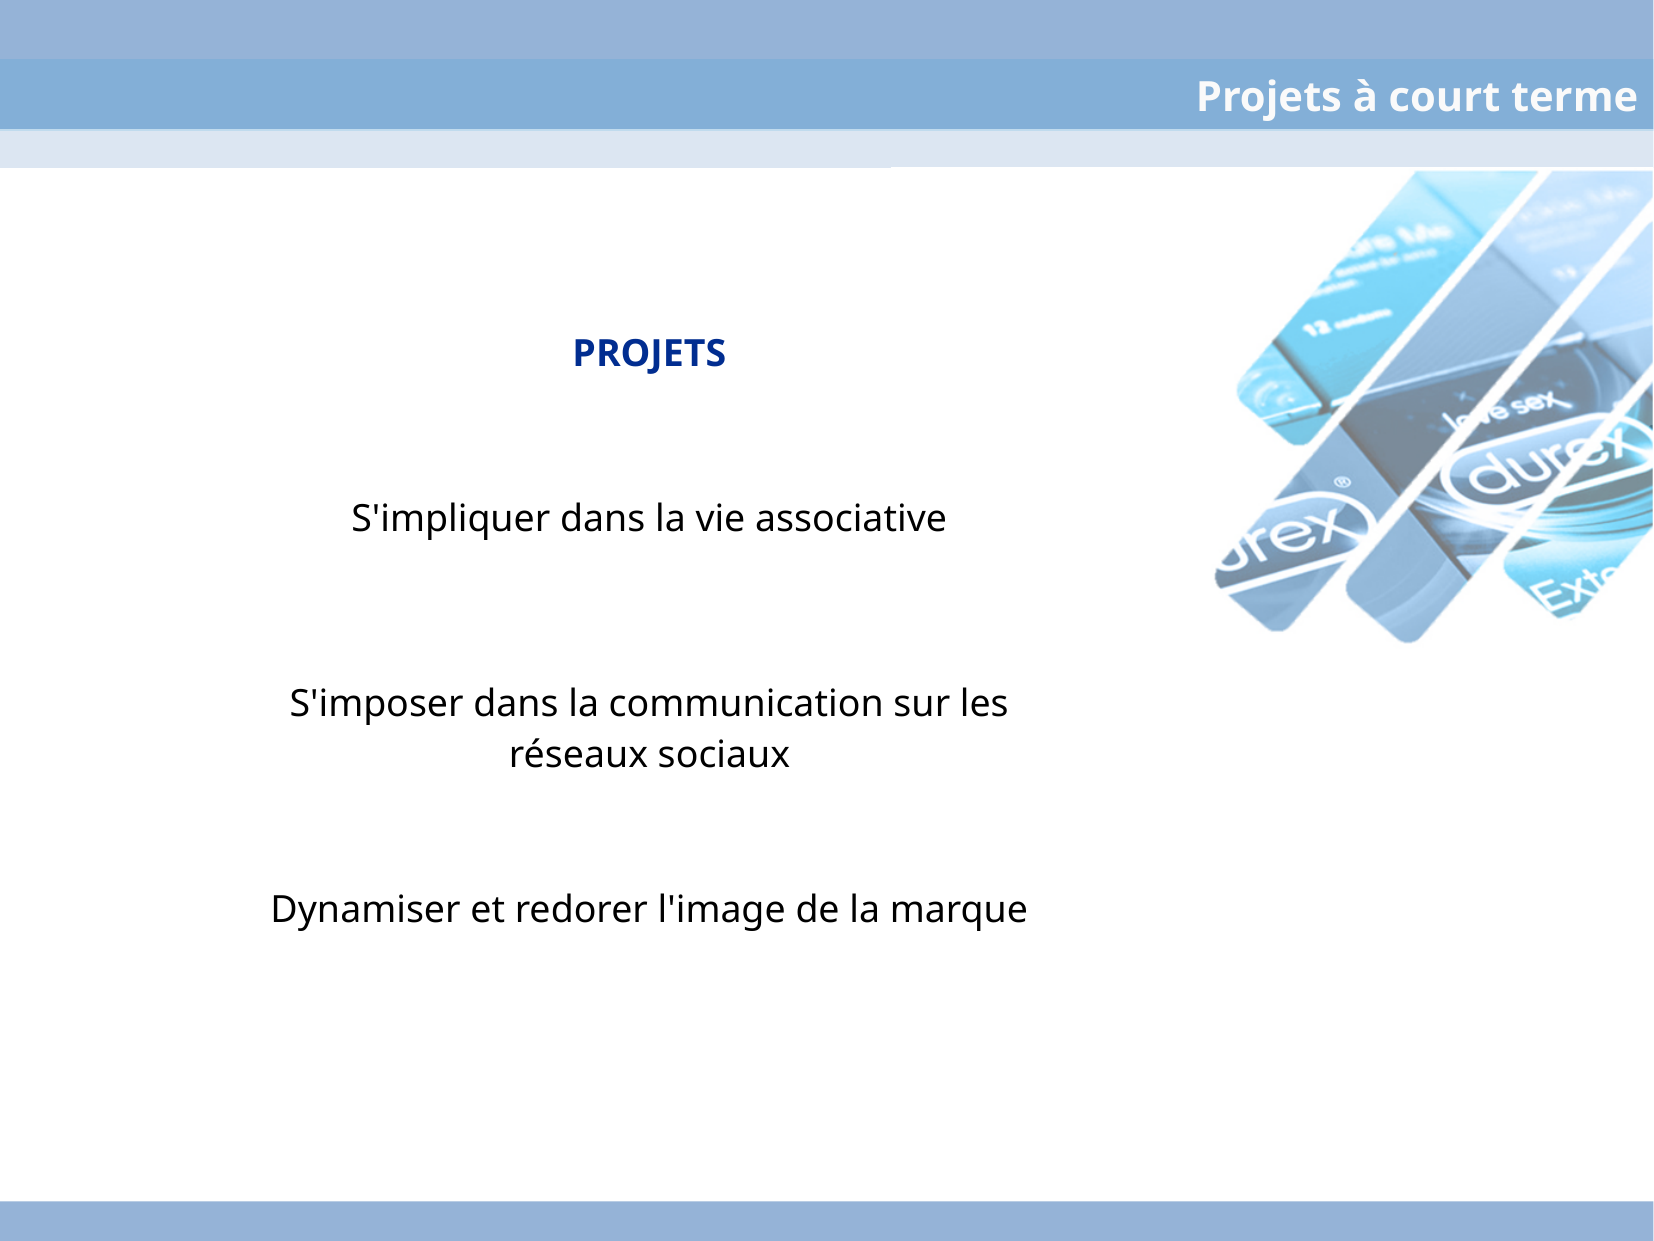

Projets à court terme
PROJETS
S'impliquer dans la vie associative
S'imposer dans la communication sur les réseaux sociaux
Dynamiser et redorer l'image de la marque